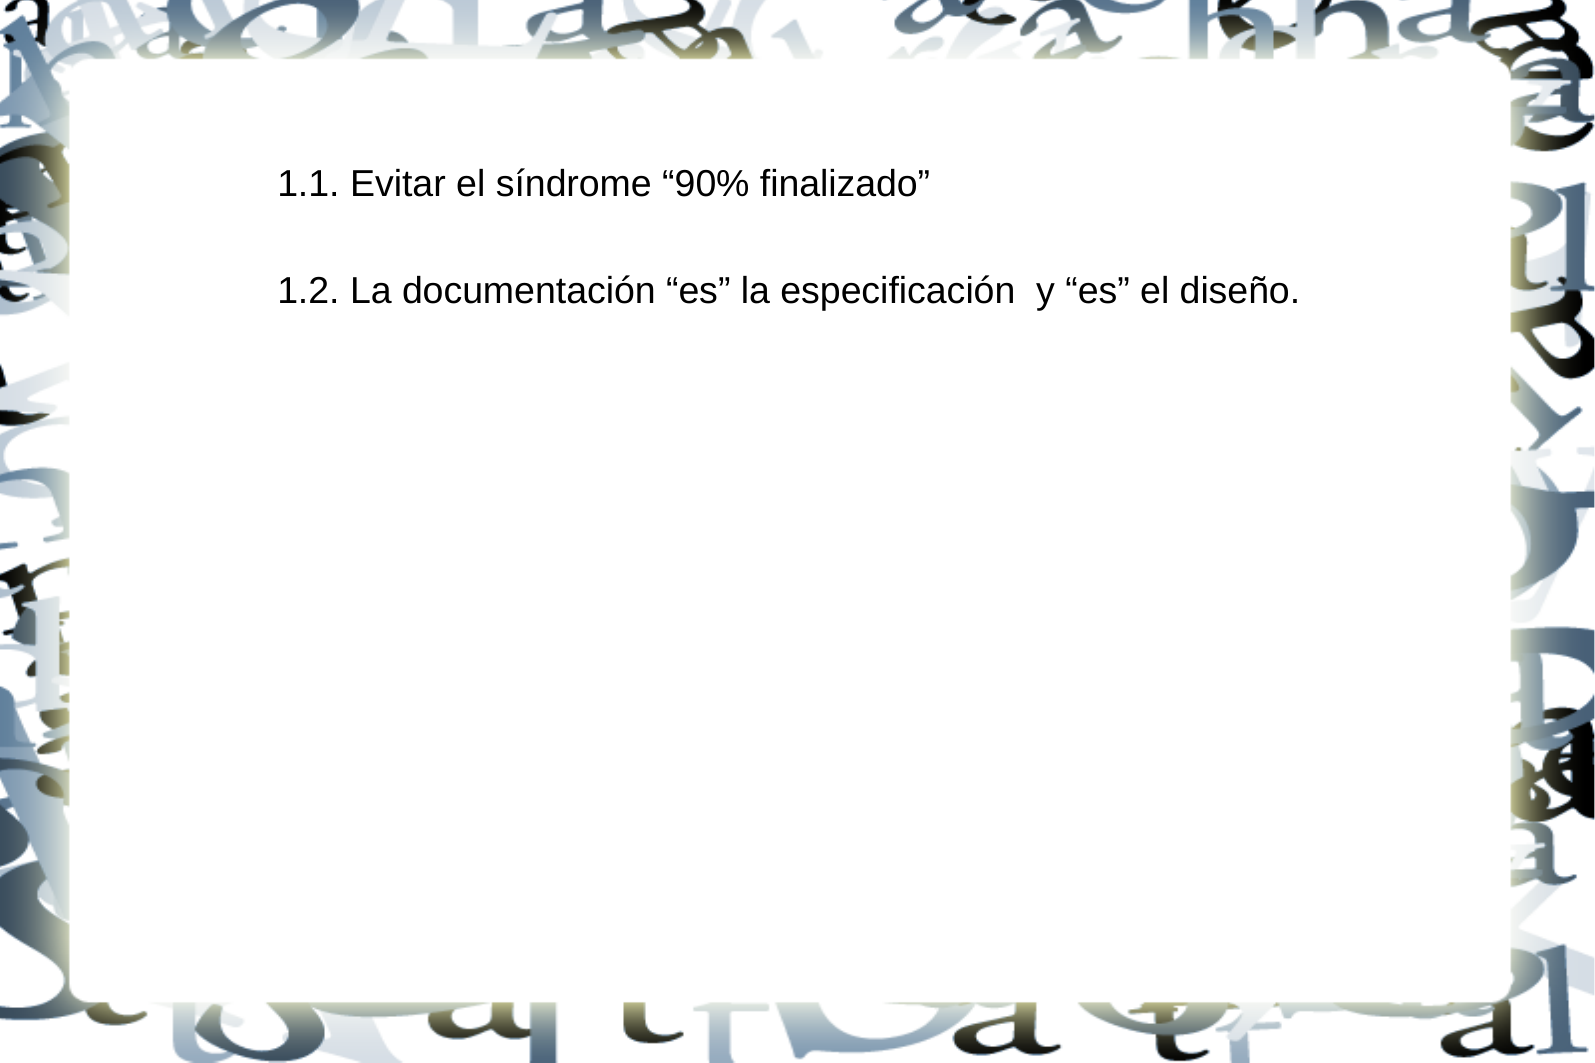

1.1. Evitar el síndrome “90% finalizado”
1.2. La documentación “es” la especificación y “es” el diseño.